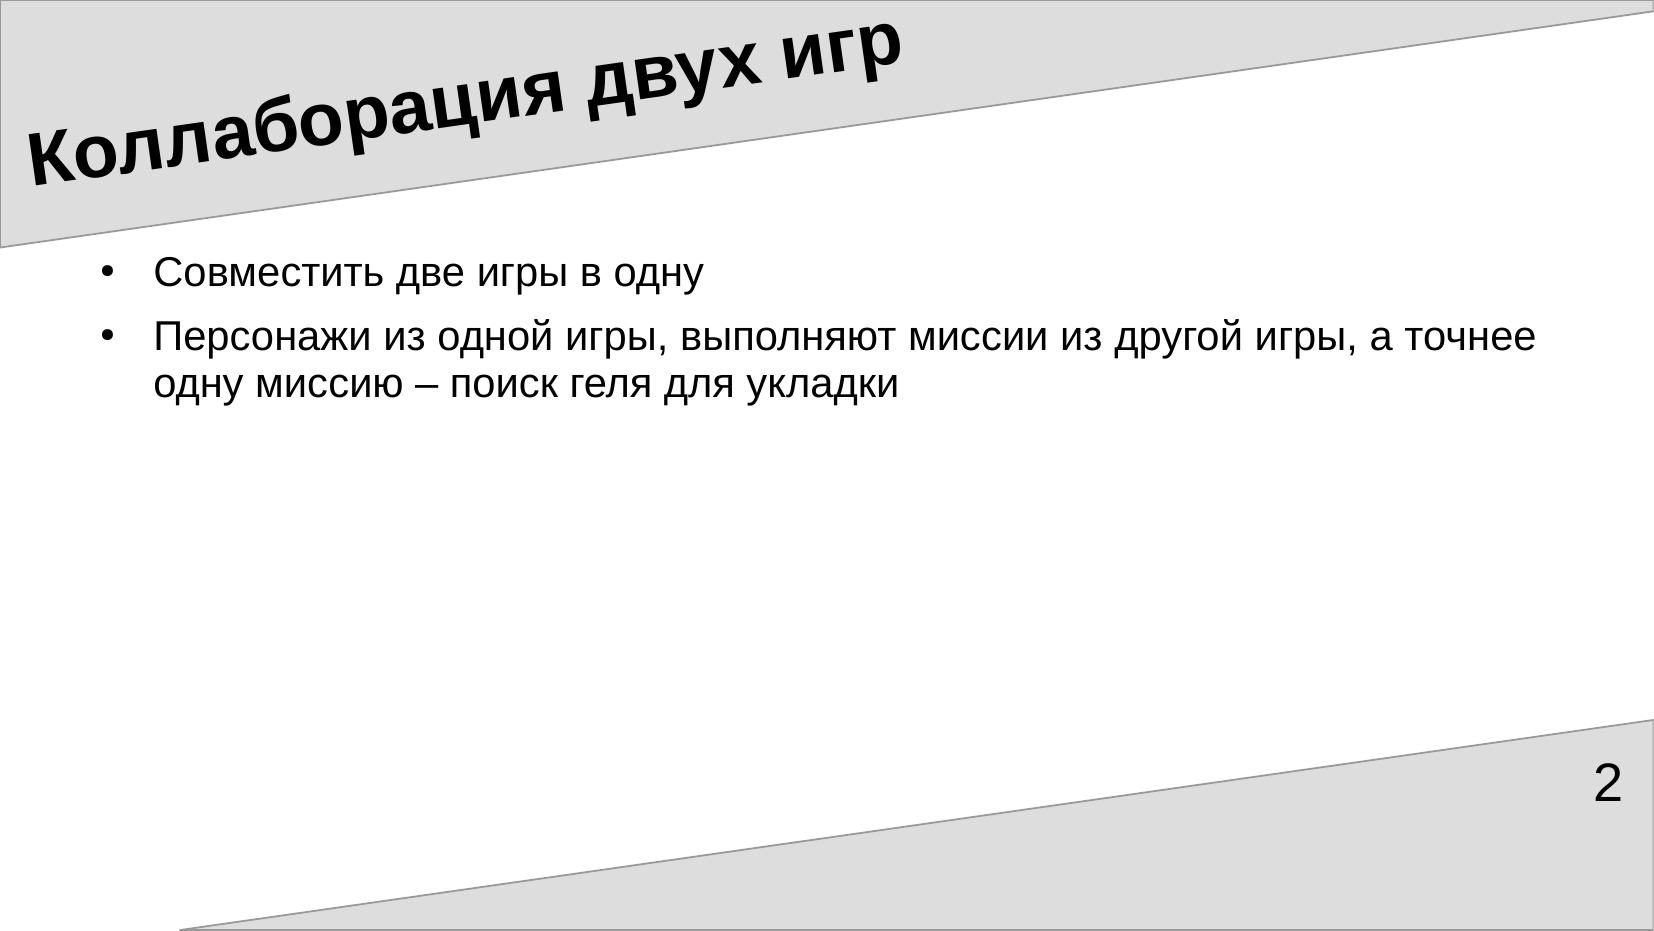

# Коллаборация двух игр
Совместить две игры в одну
Персонажи из одной игры, выполняют миссии из другой игры, а точнее одну миссию – поиск геля для укладки
2